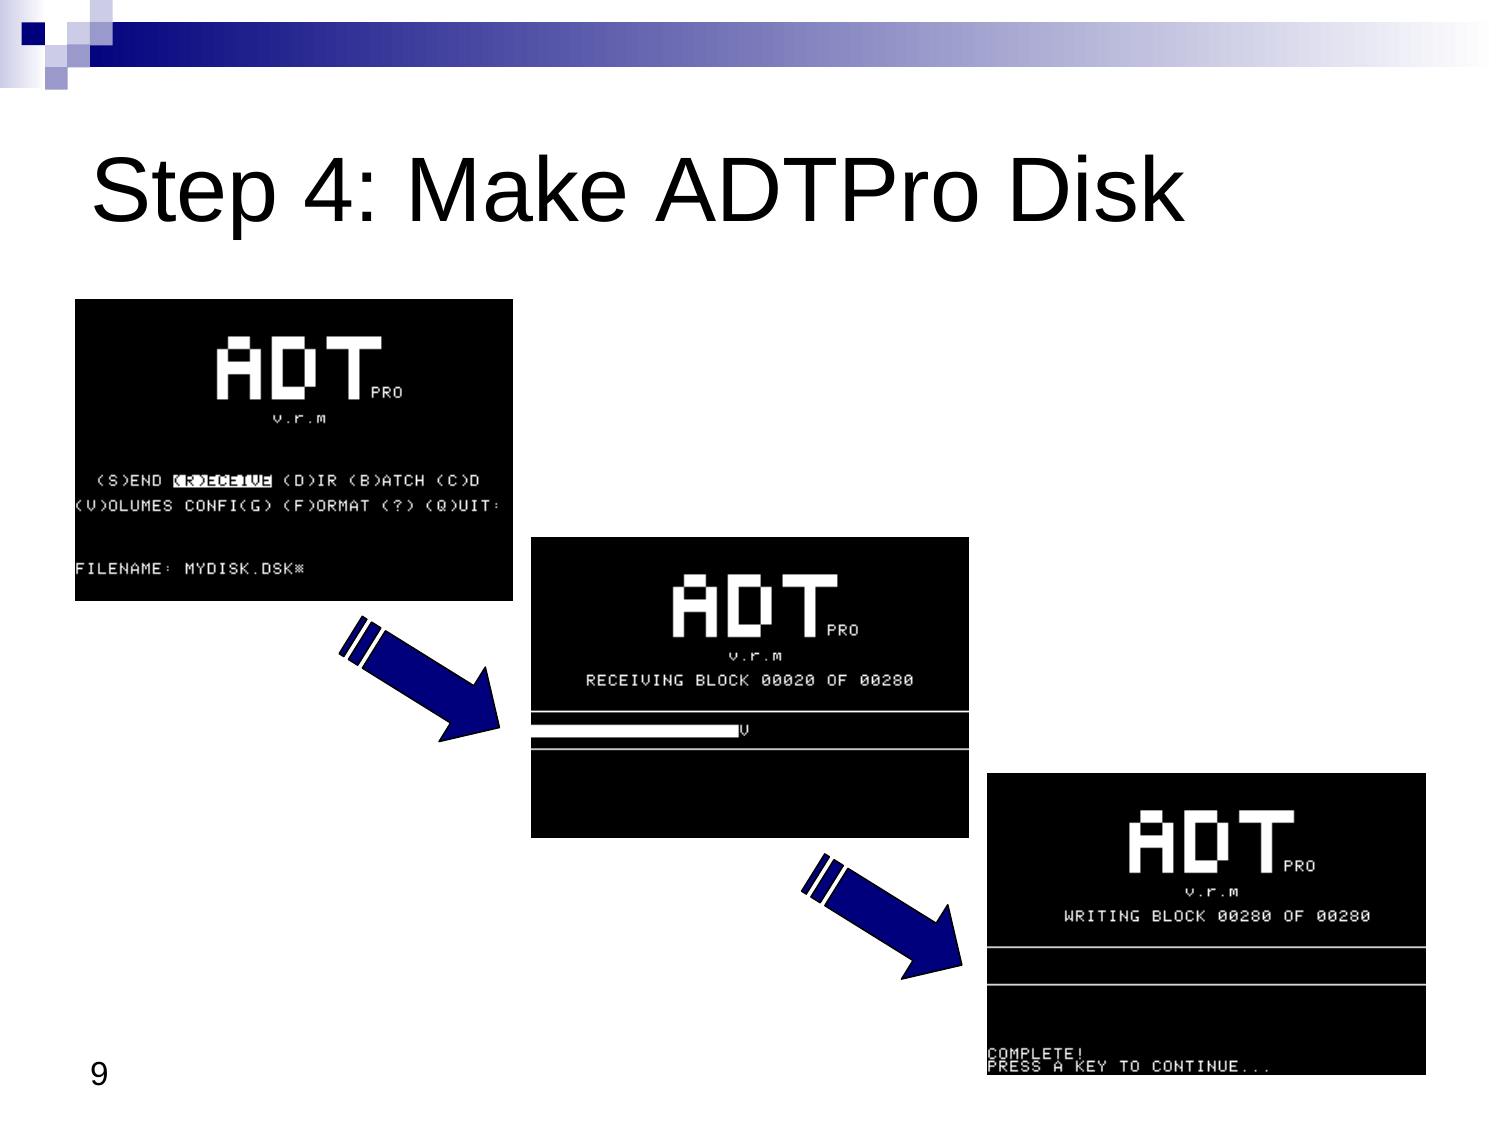

# Step 4: Make ADTPro Disk
9